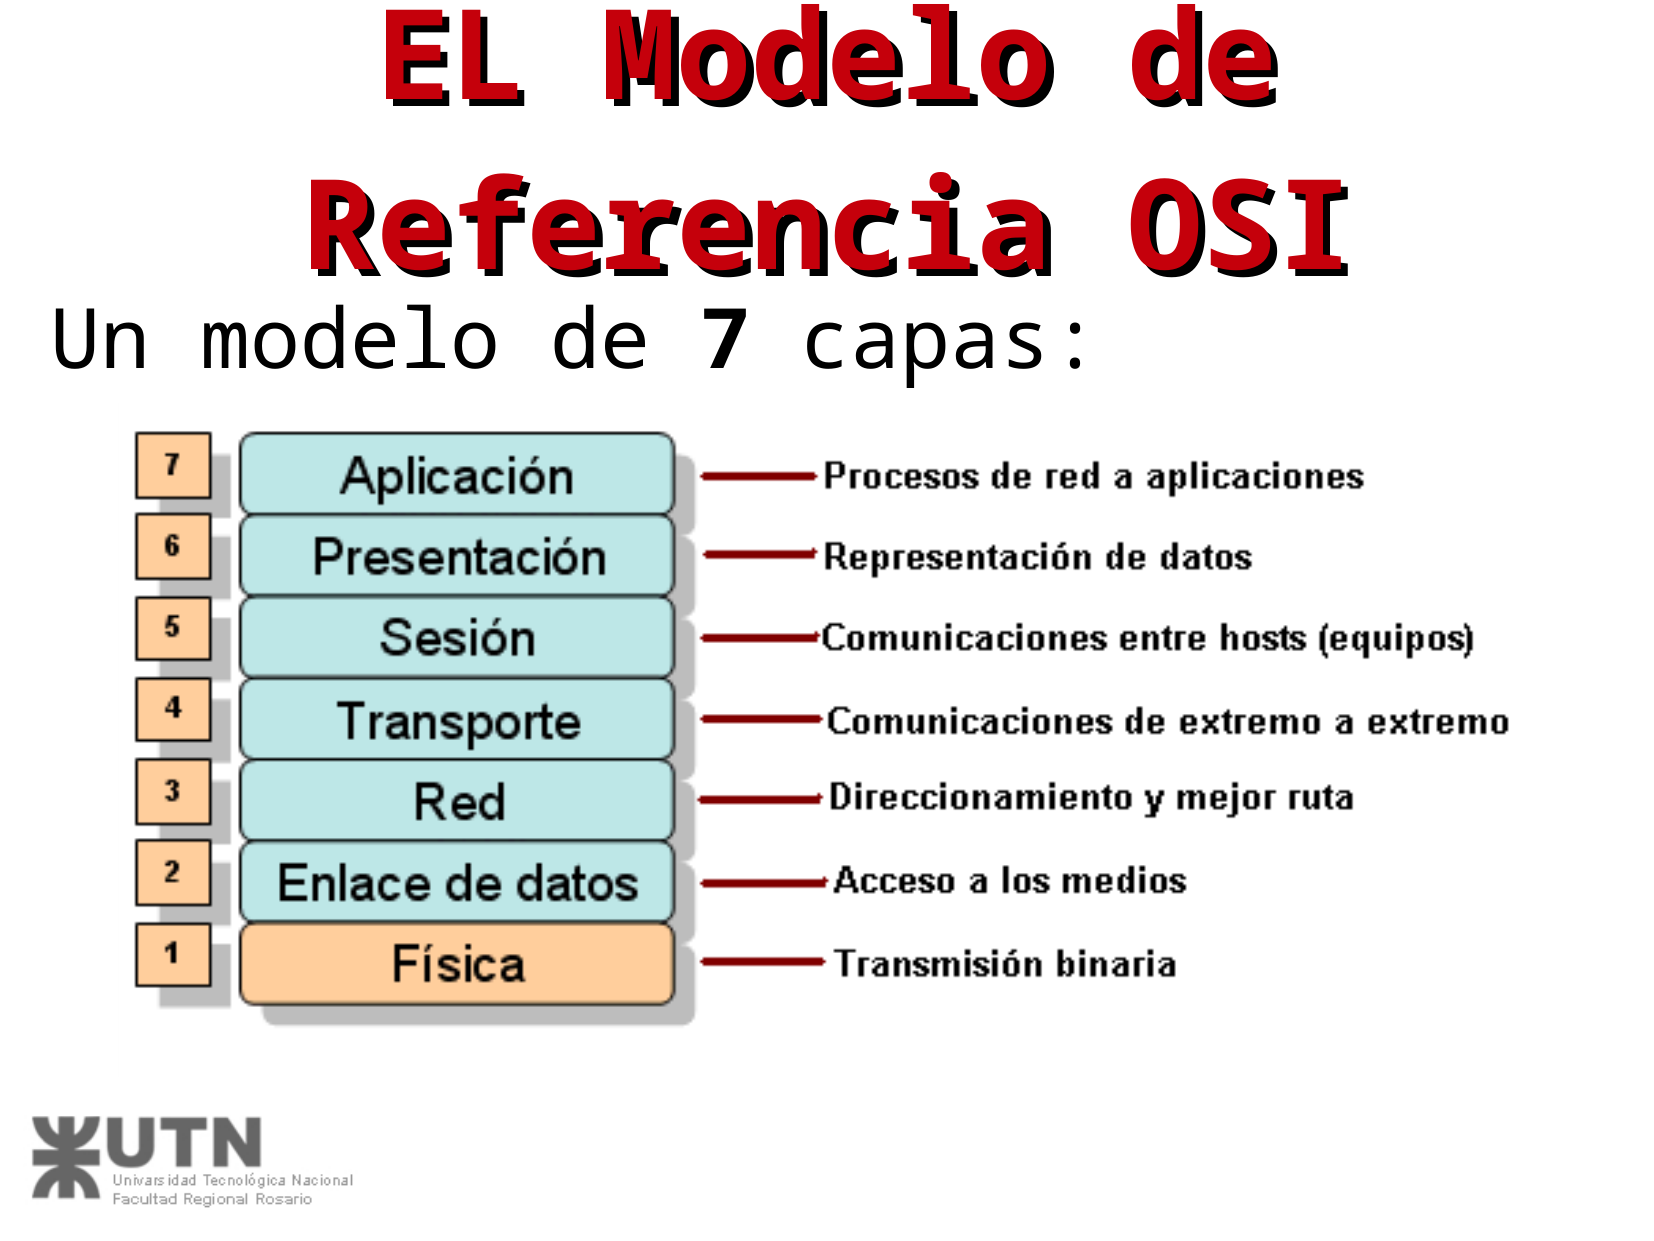

# EL Modelo de Referencia OSI
Un modelo de 7 capas: